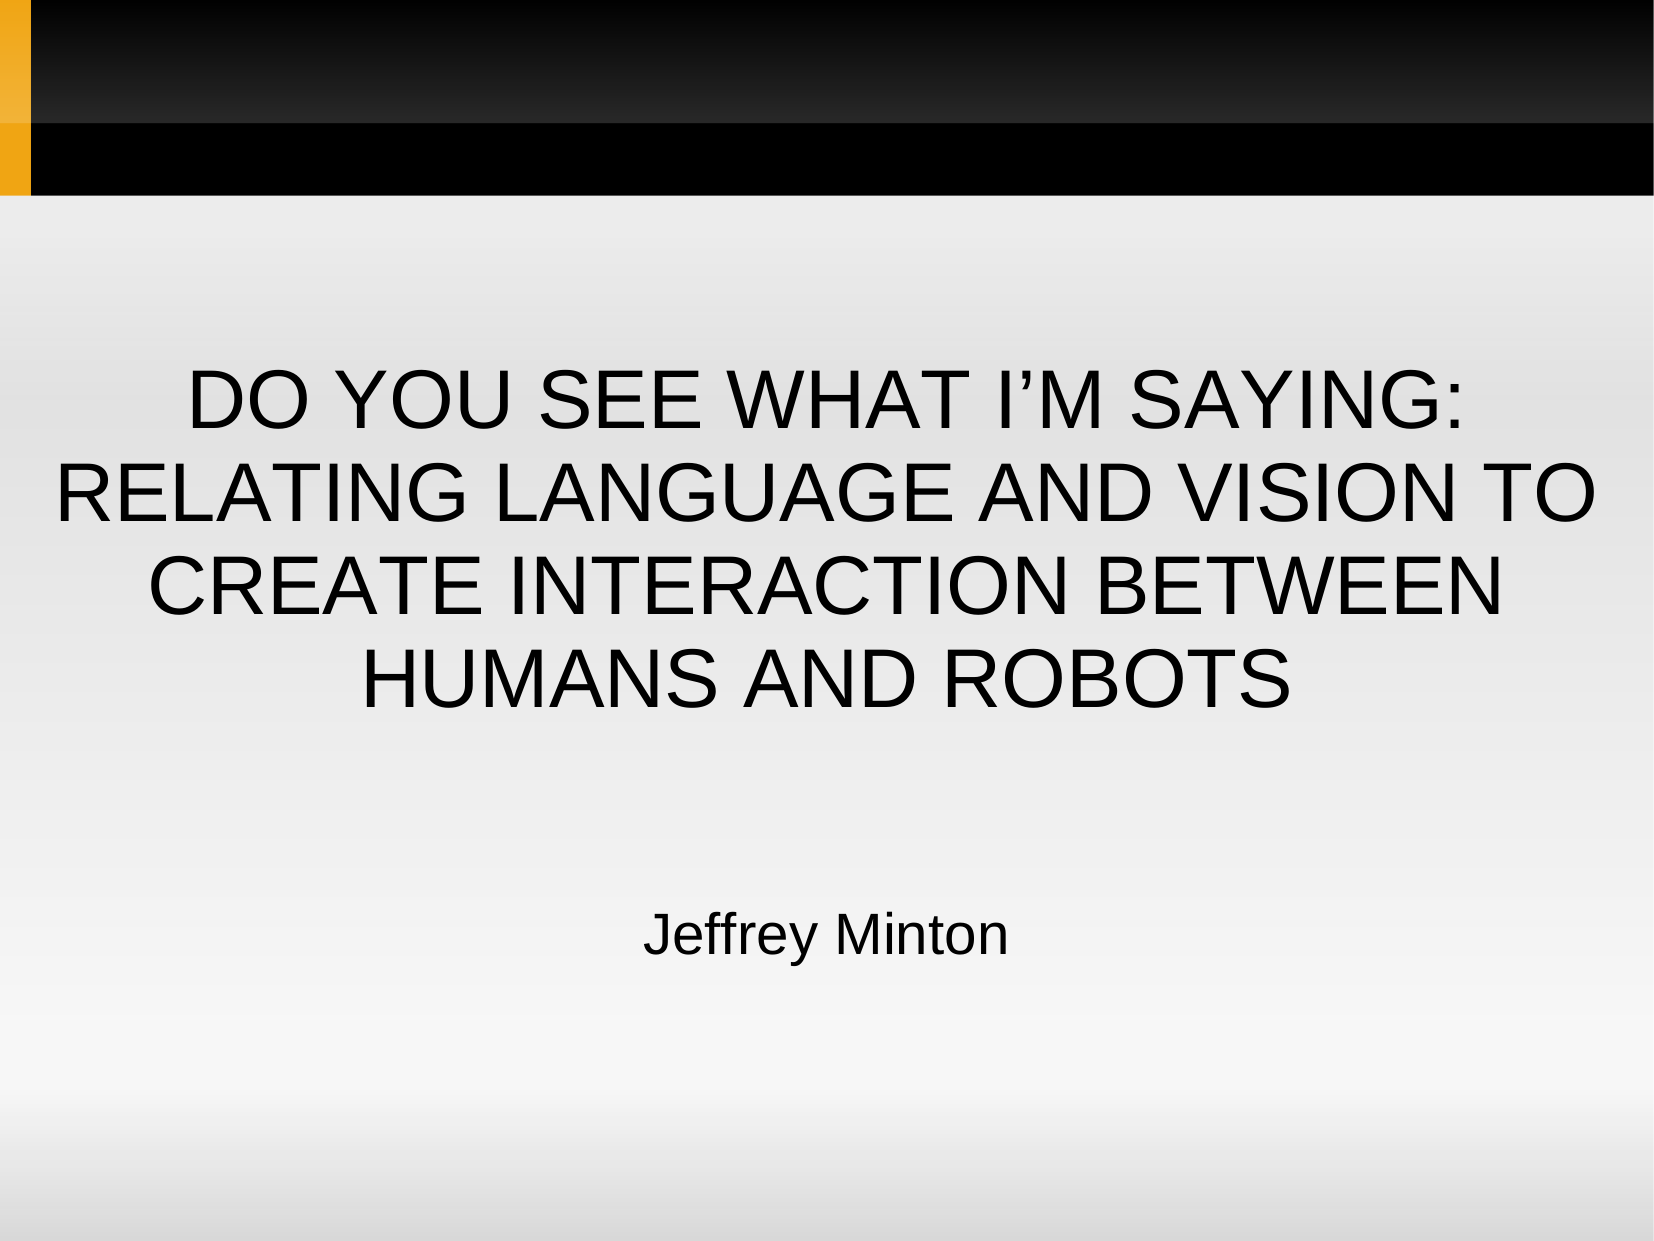

DO YOU SEE WHAT I’M SAYING:
RELATING LANGUAGE AND VISION TO
CREATE INTERACTION BETWEEN
HUMANS AND ROBOTS
Jeffrey Minton